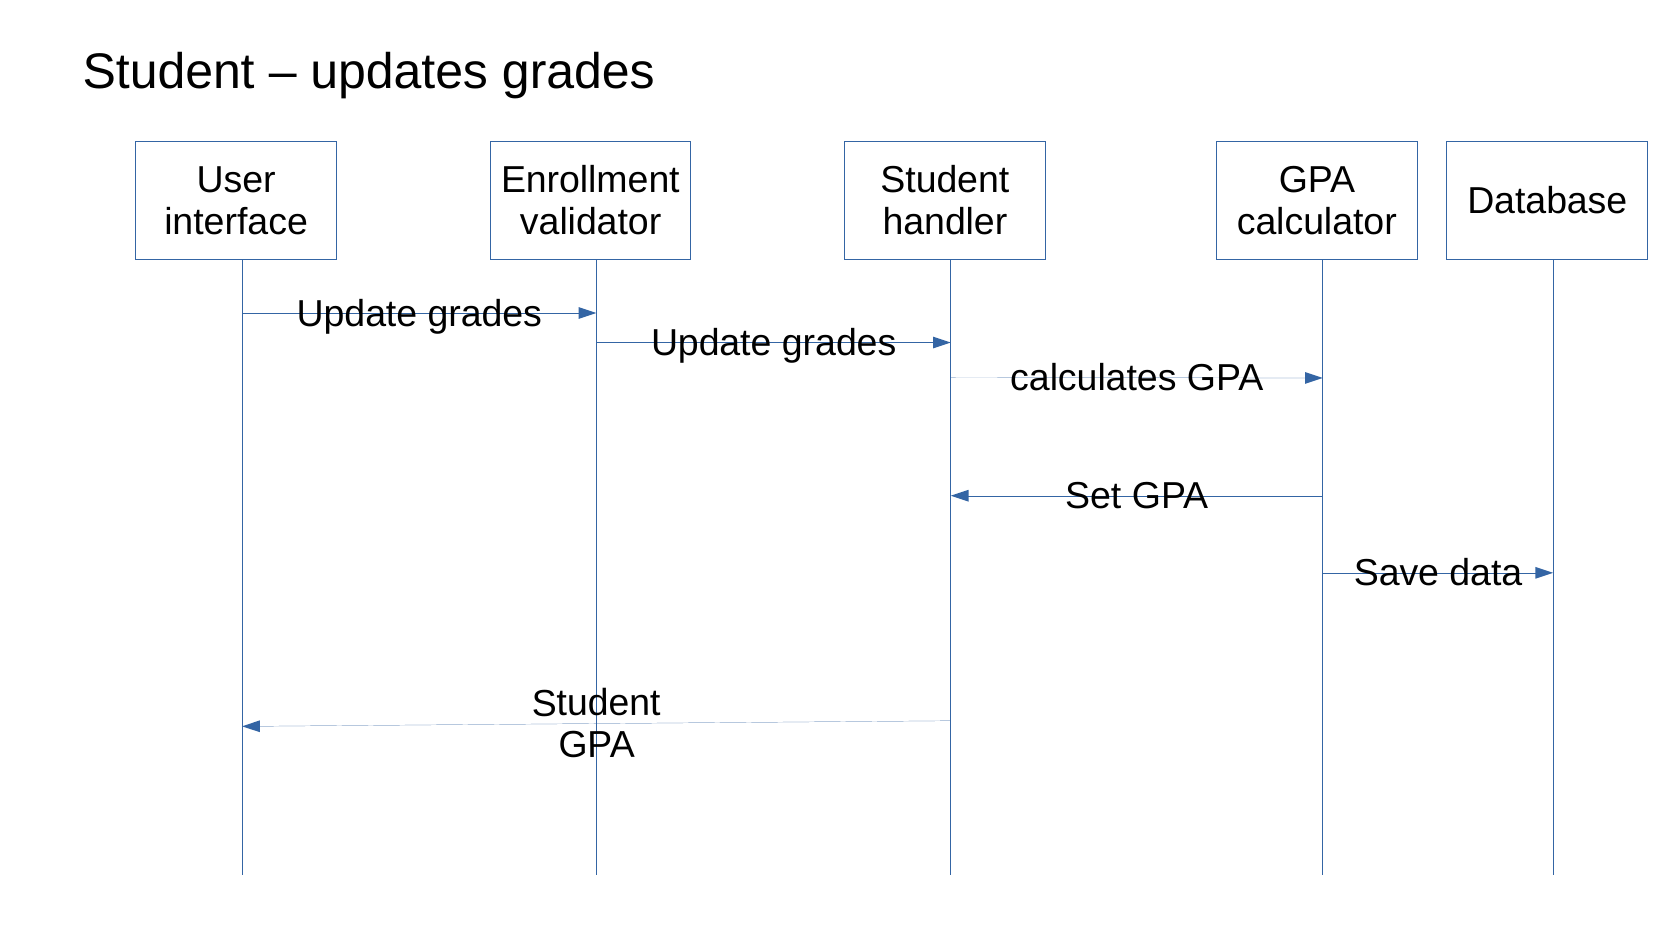

# Student – updates grades
User
interface
Enrollment
validator
Student
handler
GPA
calculator
Database
Update grades
Update grades
calculates GPA
Set GPA
Save data
Student
GPA